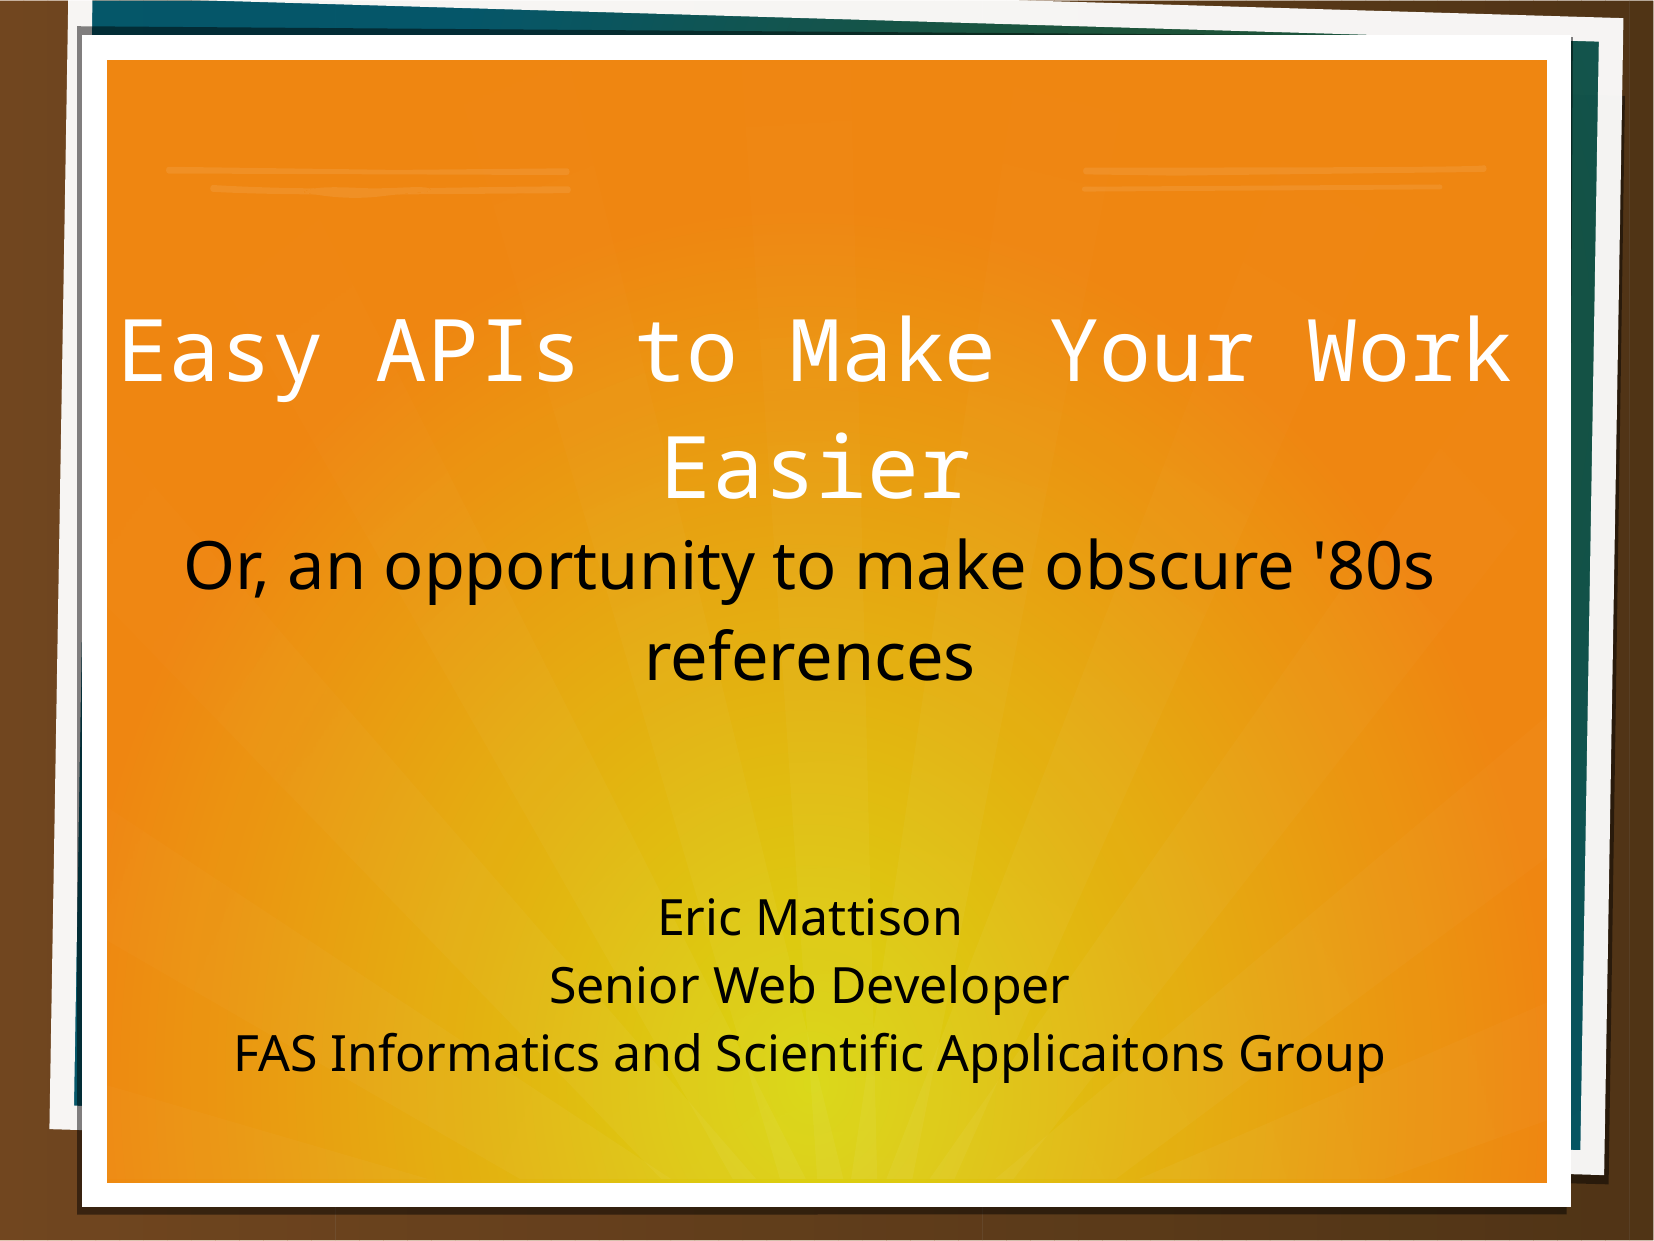

# Easy APIs to Make Your Work Easier
Or, an opportunity to make obscure '80s references
Eric Mattison
Senior Web Developer
FAS Informatics and Scientific Applicaitons Group